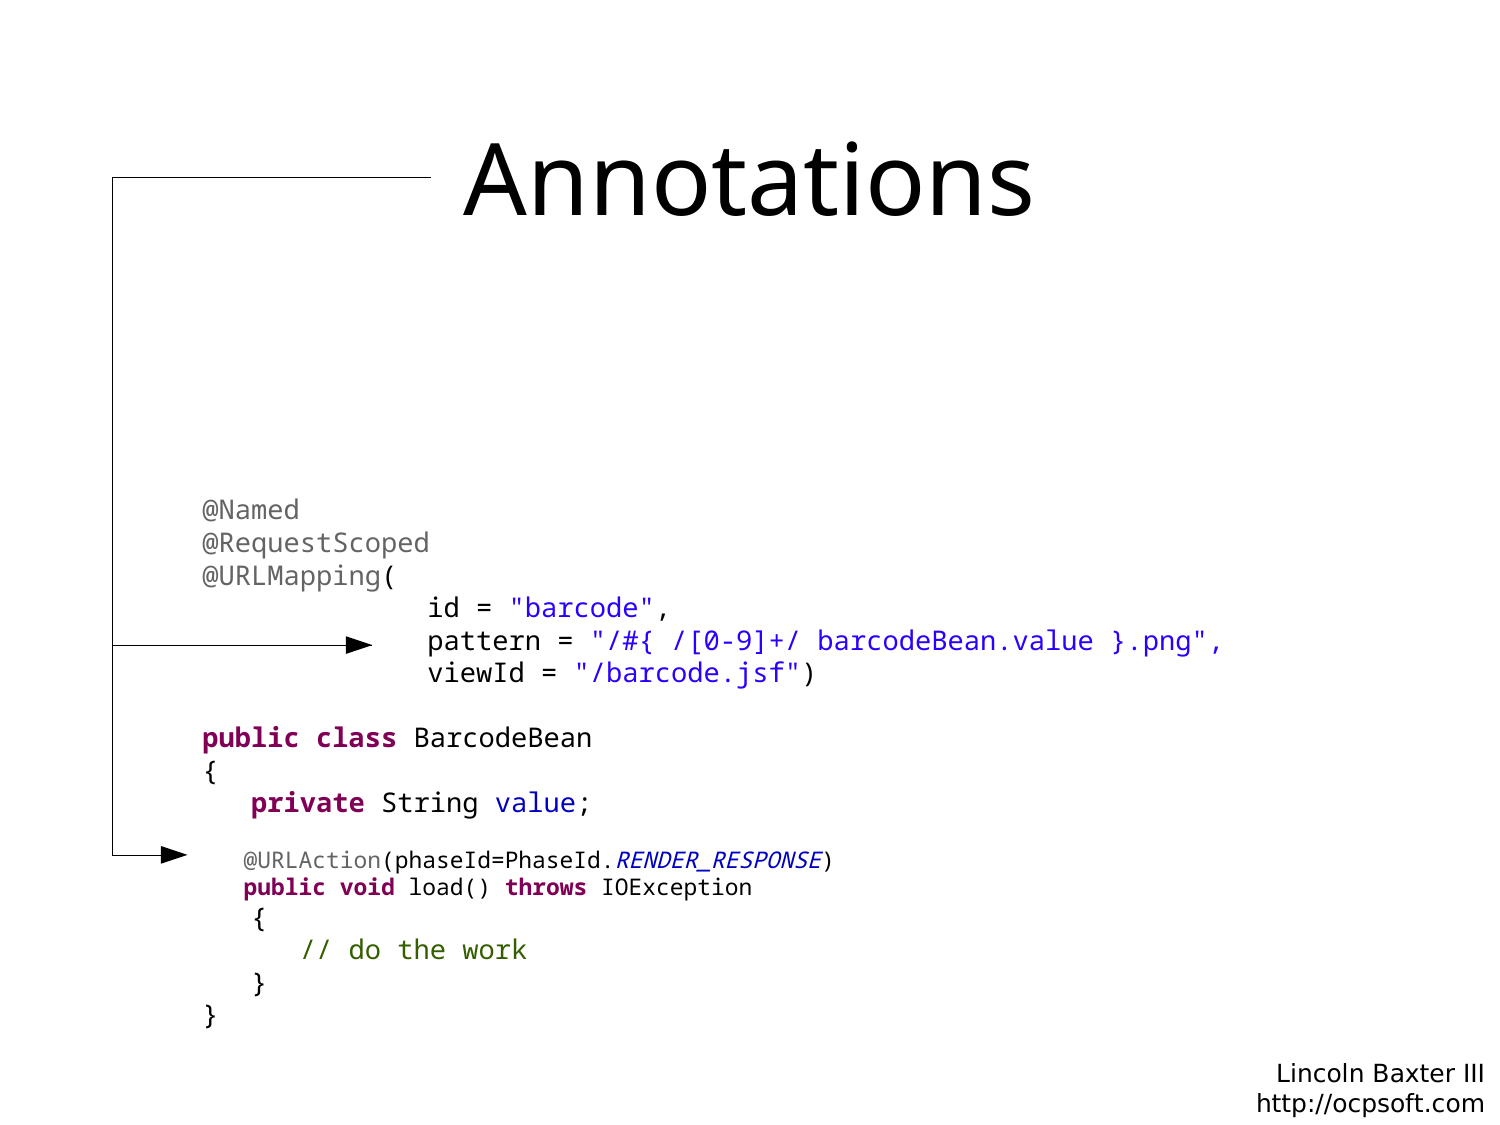

# Annotations
@Named
@RequestScoped
@URLMapping(
			id = "barcode",
 	pattern = "/#{ /[0-9]+/ barcodeBean.value }.png",
			viewId = "/barcode.jsf")
public class BarcodeBean
{
 private String value;
 @URLAction(phaseId=PhaseId.RENDER_RESPONSE)
 public void load() throws IOException
 {
 // do the work
 }
}